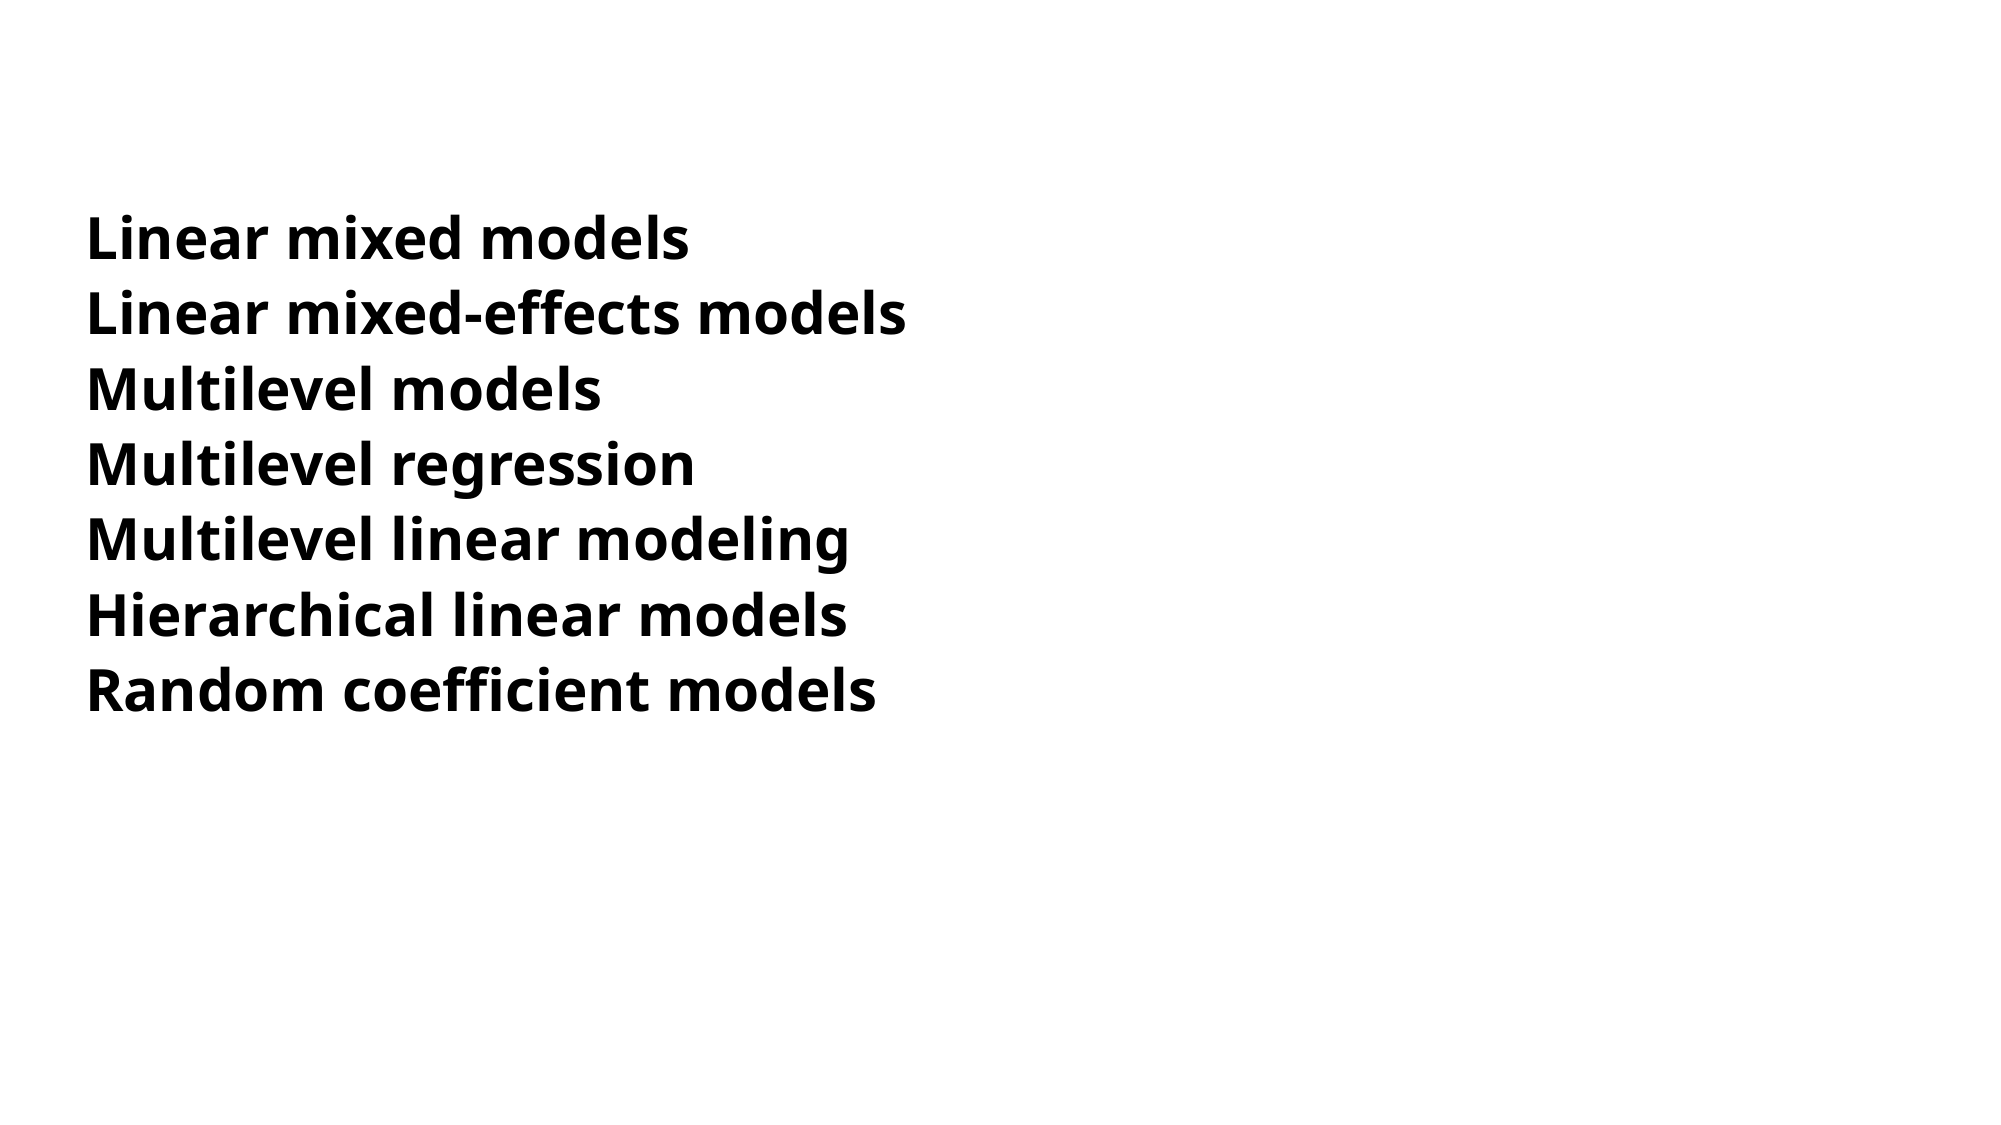

Linear mixed models
Linear mixed-effects models
Multilevel models
Multilevel regression
Multilevel linear modeling
Hierarchical linear models
Random coefficient models